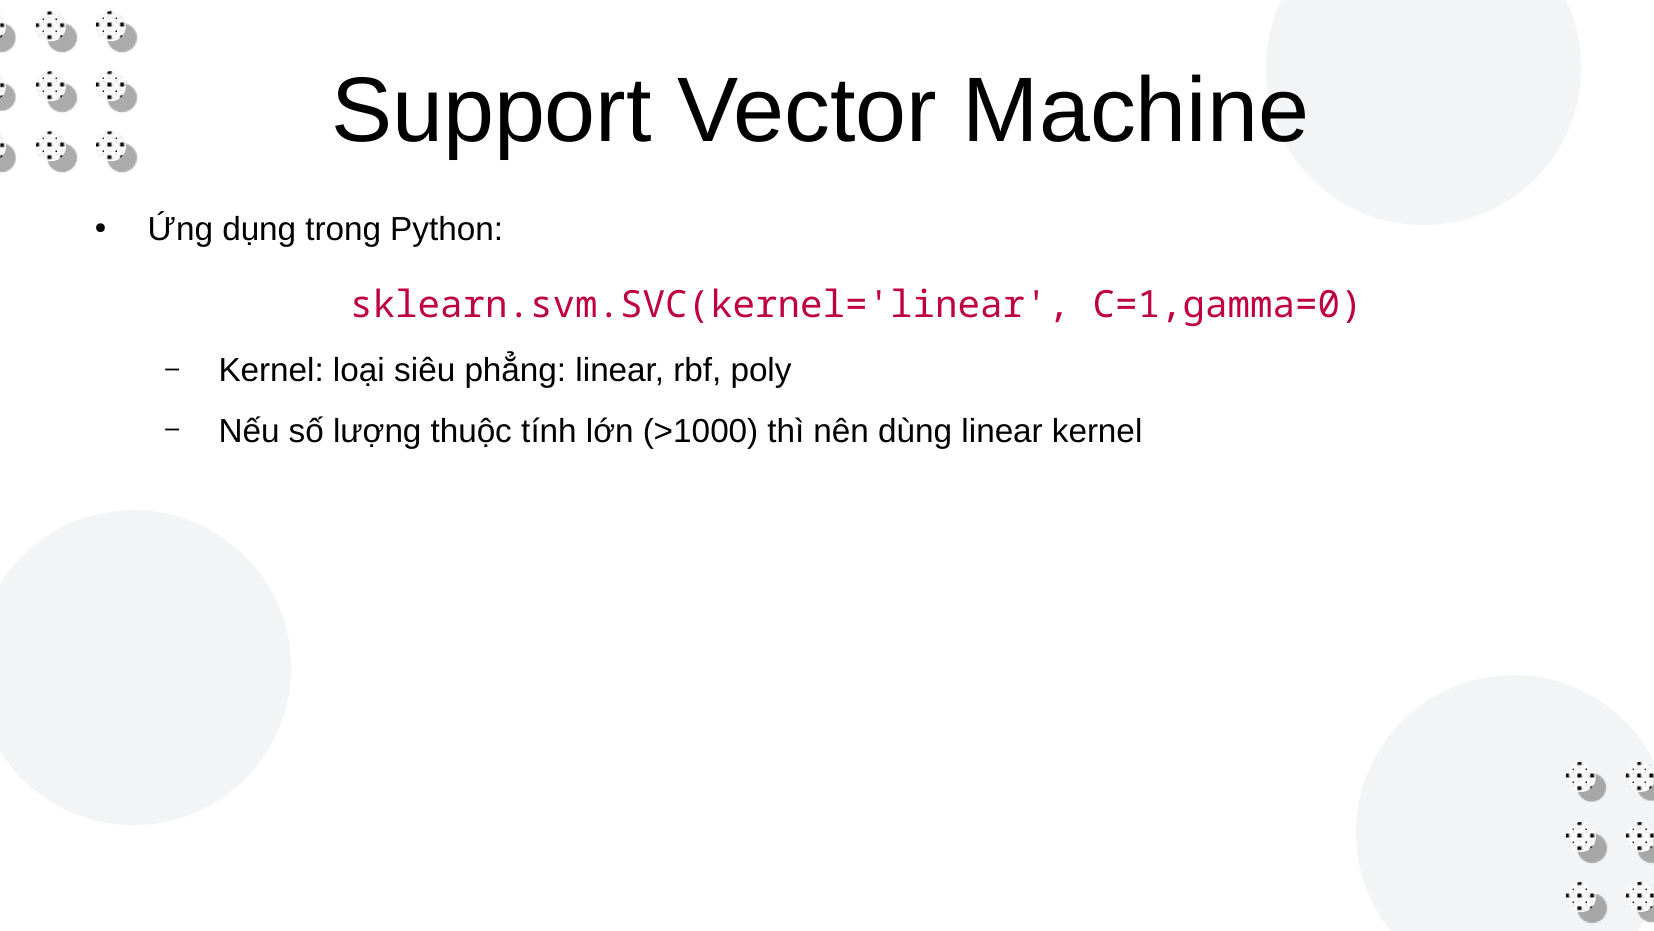

# Support Vector Machine
Ứng dụng trong Python:
sklearn.svm.SVC(kernel='linear', C=1,gamma=0)
Kernel: loại siêu phẳng: linear, rbf, poly
Nếu số lượng thuộc tính lớn (>1000) thì nên dùng linear kernel